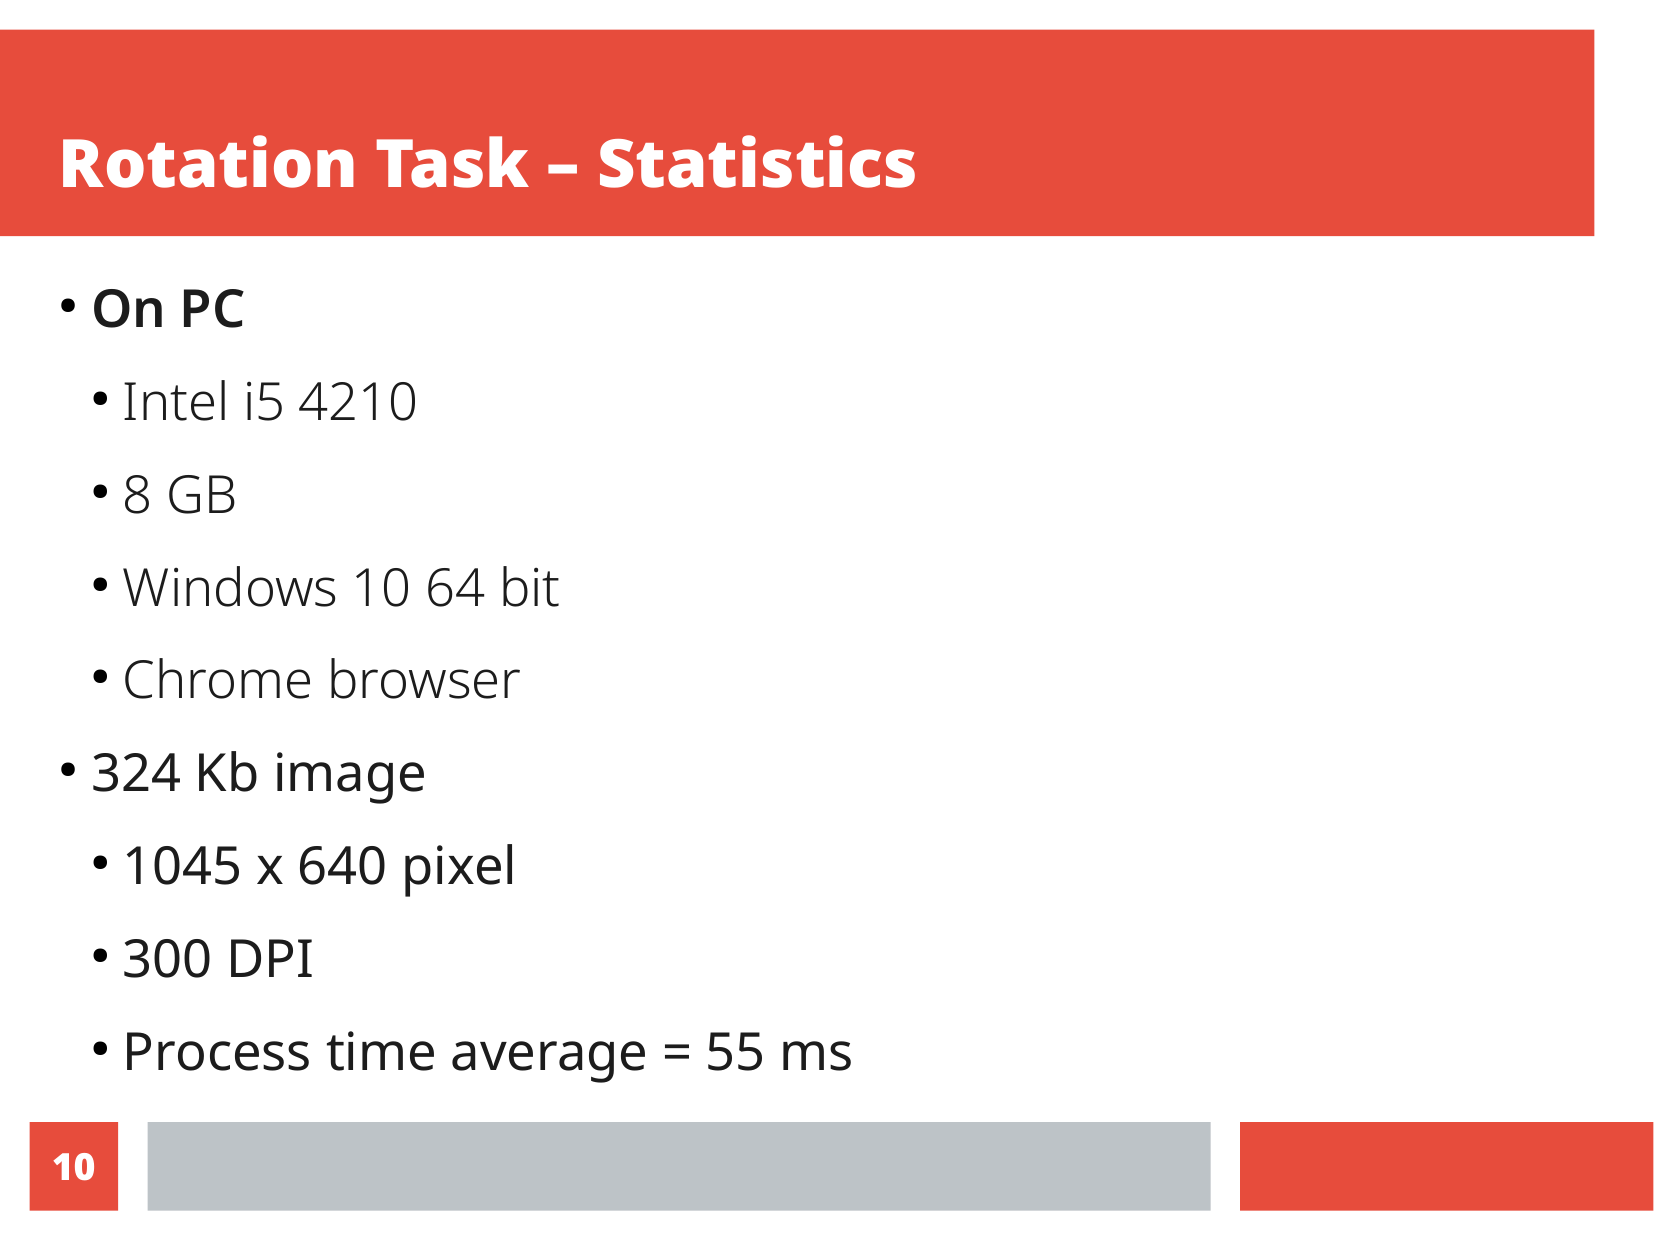

# Rotation Task – Statistics
On PC
Intel i5 4210
8 GB
Windows 10 64 bit
Chrome browser
324 Kb image
1045 x 640 pixel
300 DPI
Process time average = 55 ms
10